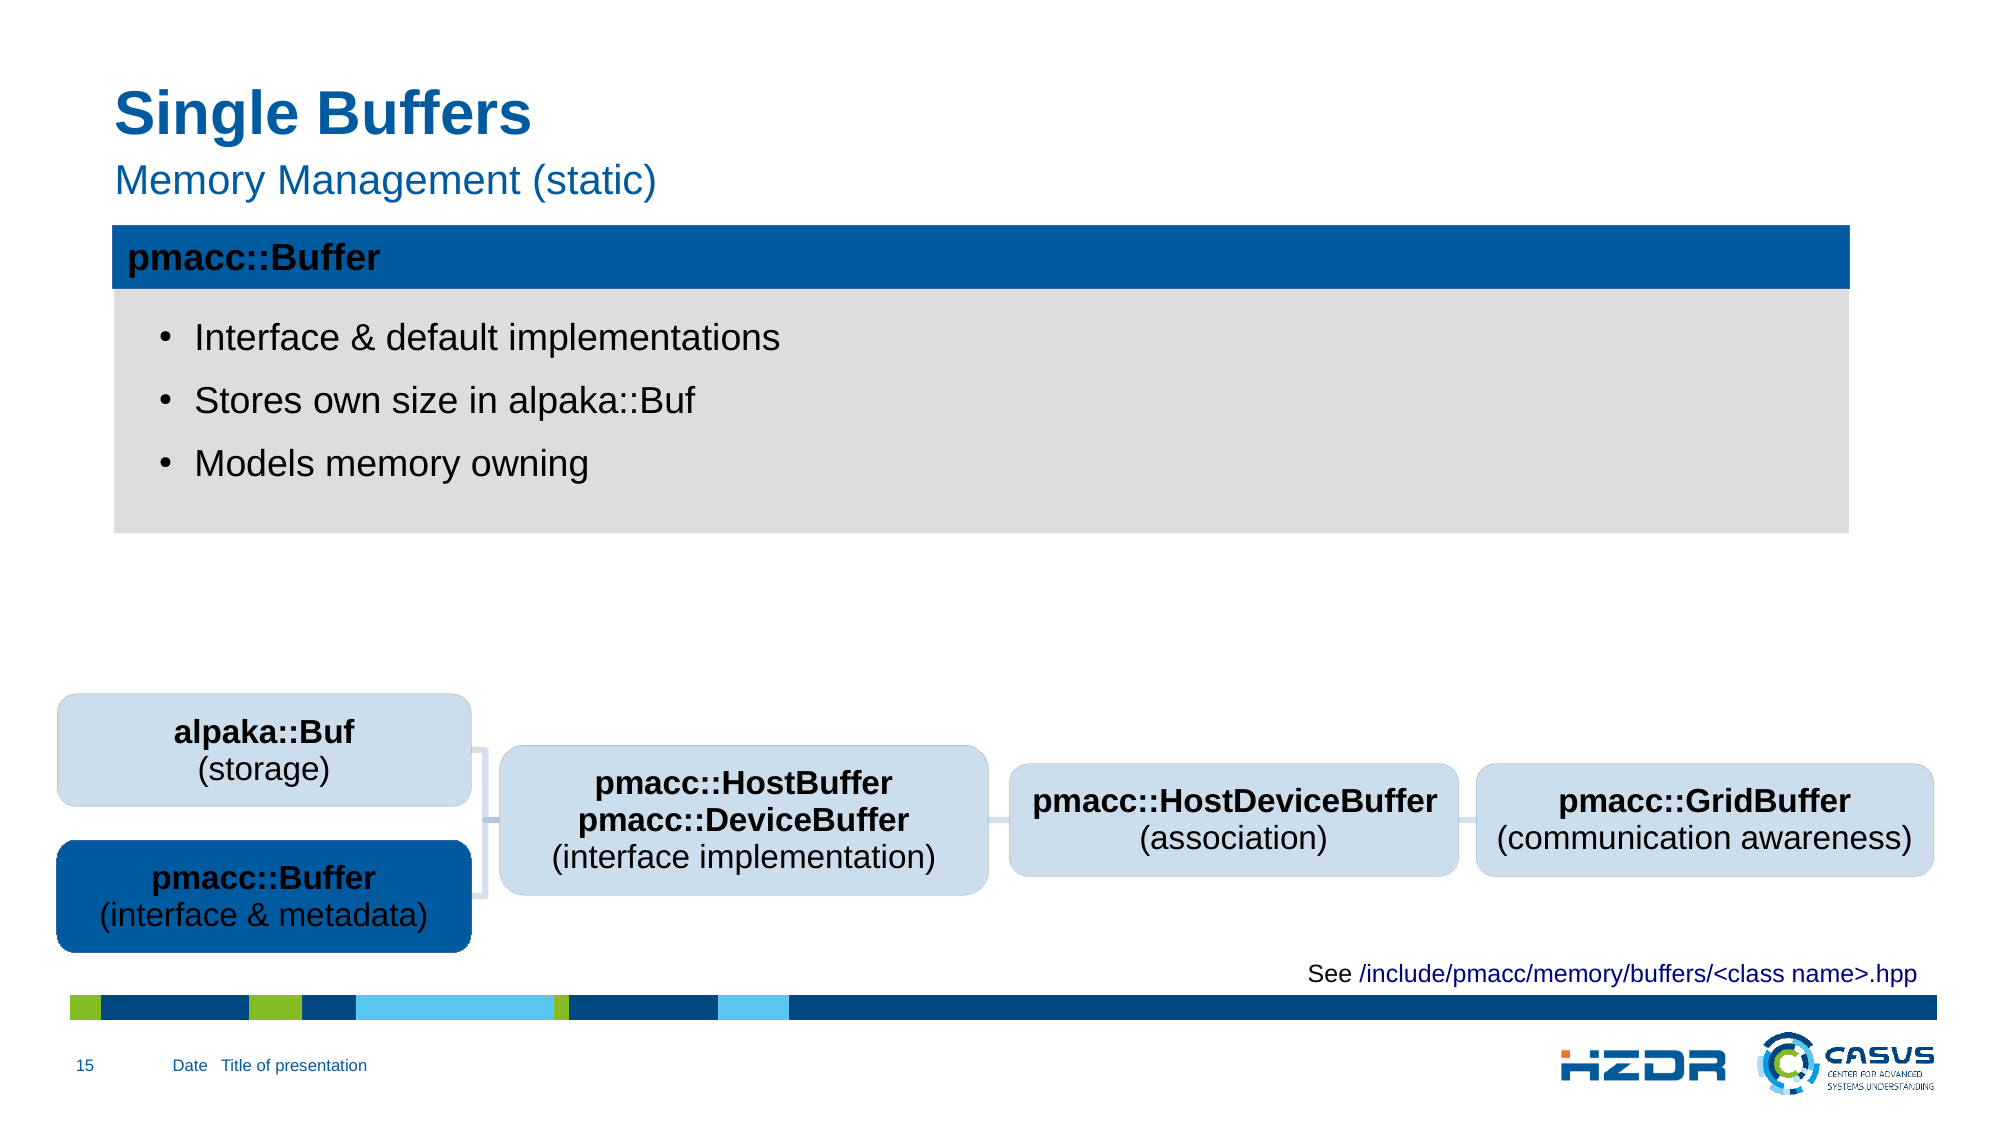

# Single Buffers
Memory Management (static)
pmacc::Buffer
Interface & default implementations
Stores own size in alpaka::Buf
Models memory owning
alpaka::Buf
(storage)
pmacc::HostBuffer
pmacc::DeviceBuffer
(interface implementation)
pmacc::HostDeviceBuffer
(association)
pmacc::GridBuffer
(communication awareness)
pmacc::Buffer
(interface & metadata)
See /include/pmacc/memory/buffers/<class name>.hpp
15
Date
Title of presentation